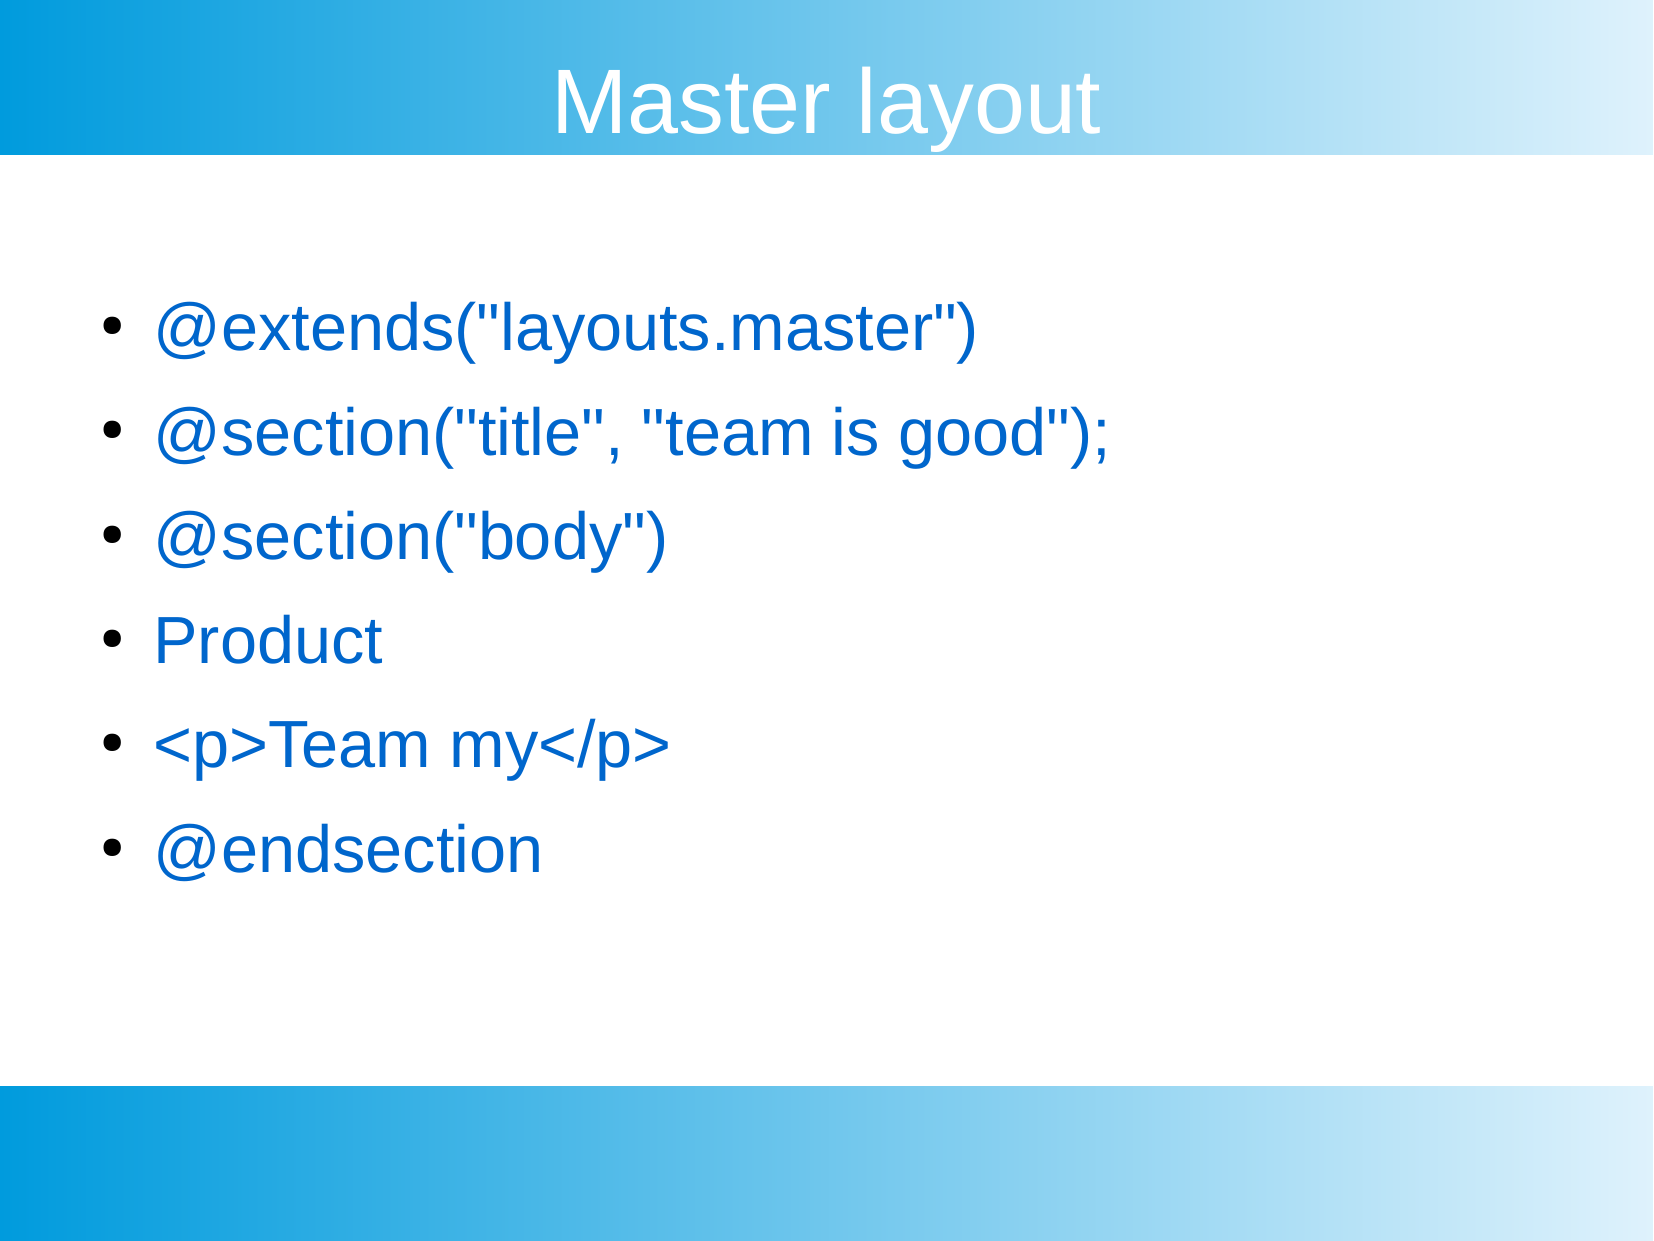

# Master layout
@extends("layouts.master")
@section("title", "team is good");
@section("body")
Product
<p>Team my</p>
@endsection